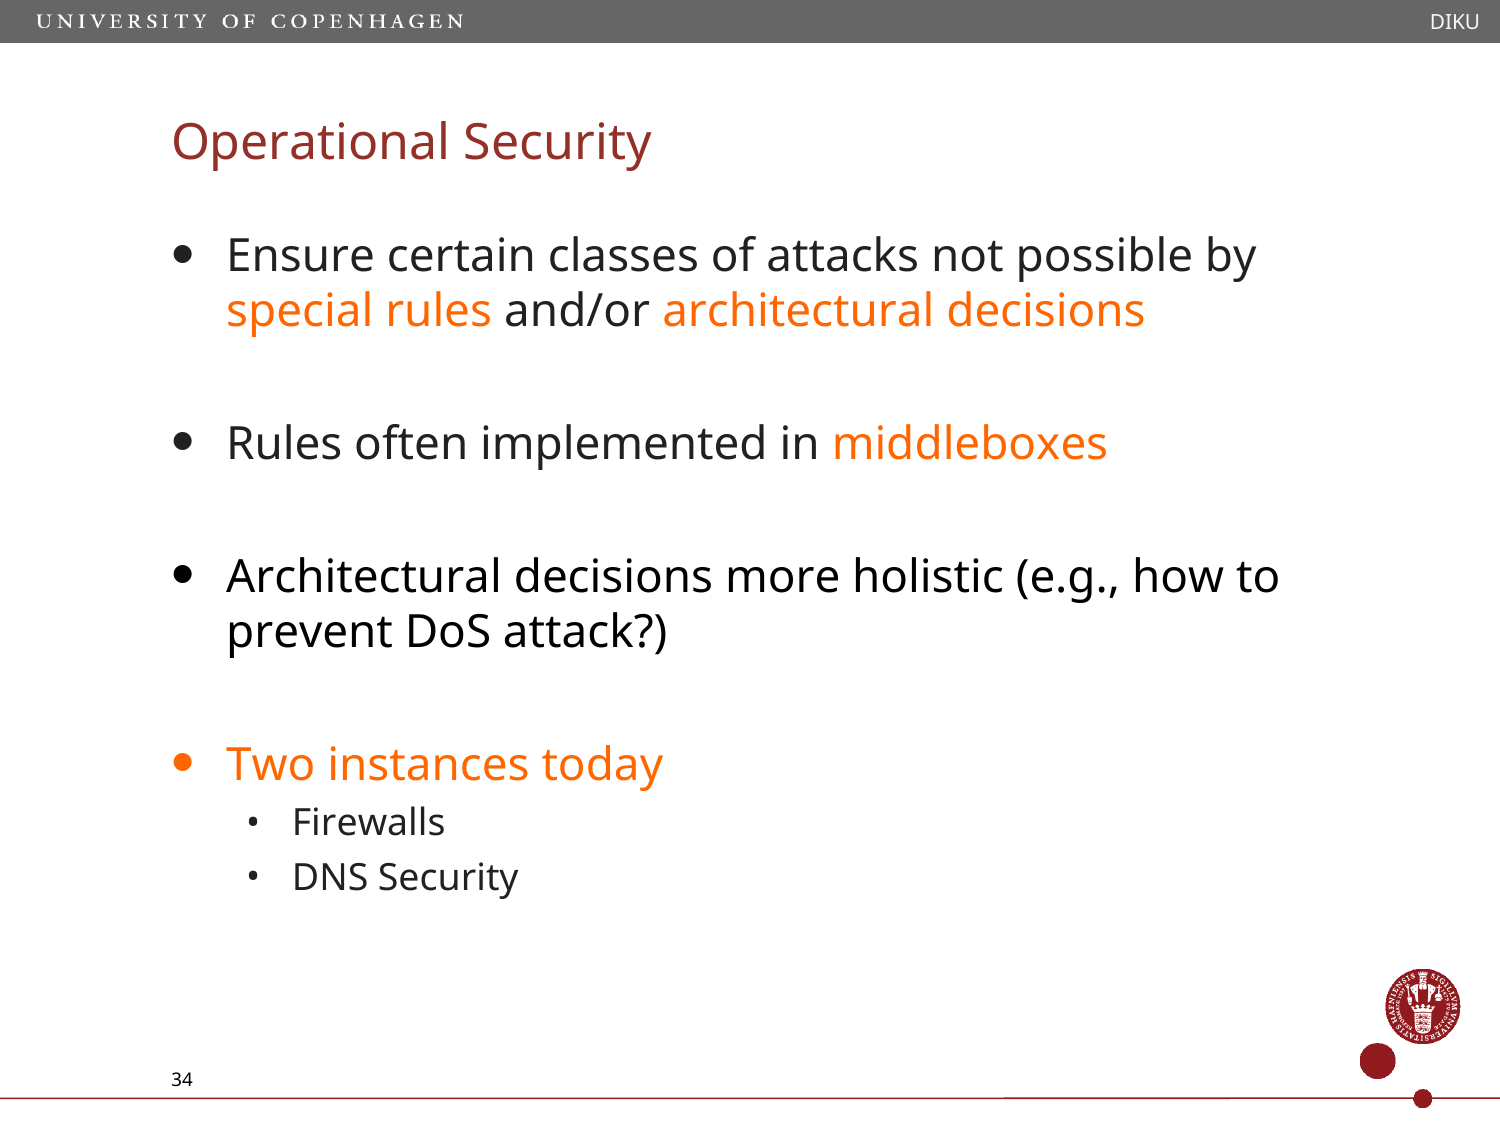

DIKU
Operational Security
Ensure certain classes of attacks not possible by special rules and/or architectural decisions
Rules often implemented in middleboxes
Architectural decisions more holistic (e.g., how to prevent DoS attack?)
Two instances today
Firewalls
DNS Security